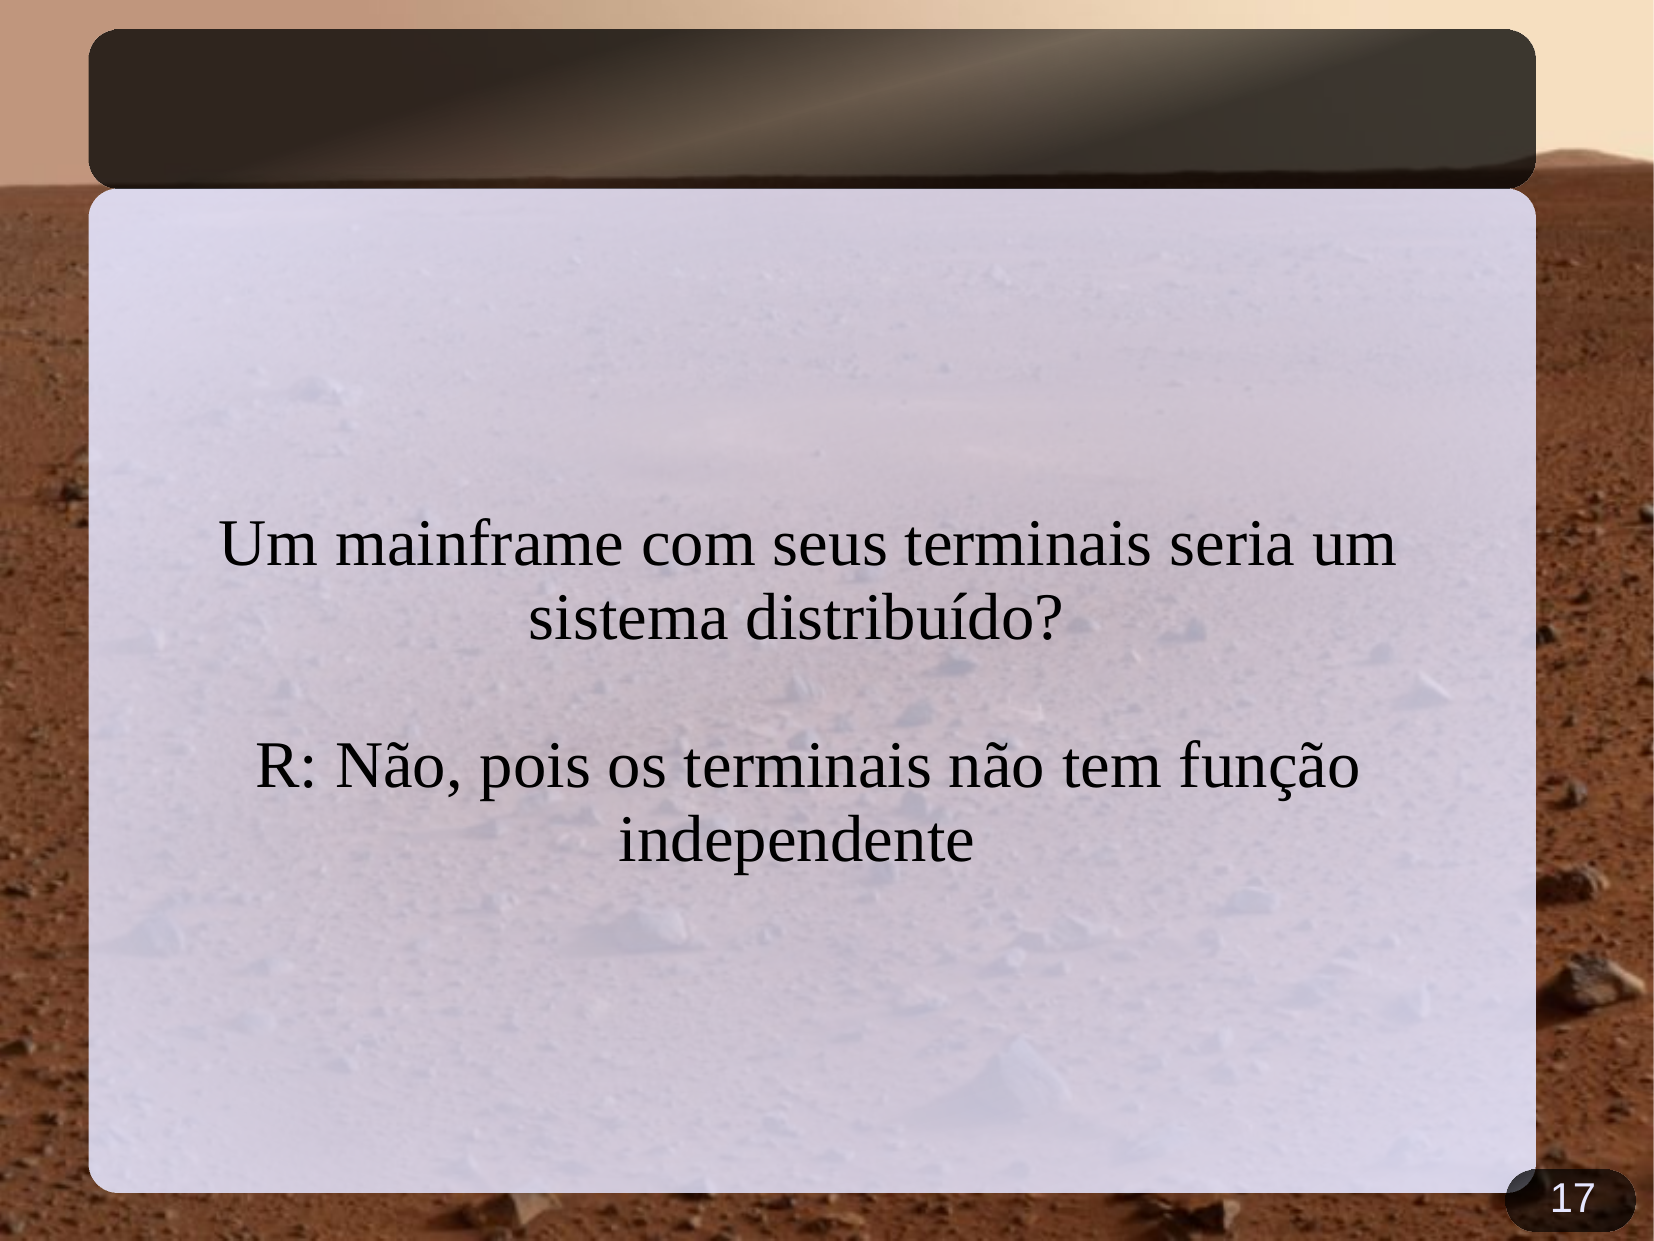

#
Um mainframe com seus terminais seria um sistema distribuído?
R: Não, pois os terminais não tem função independente